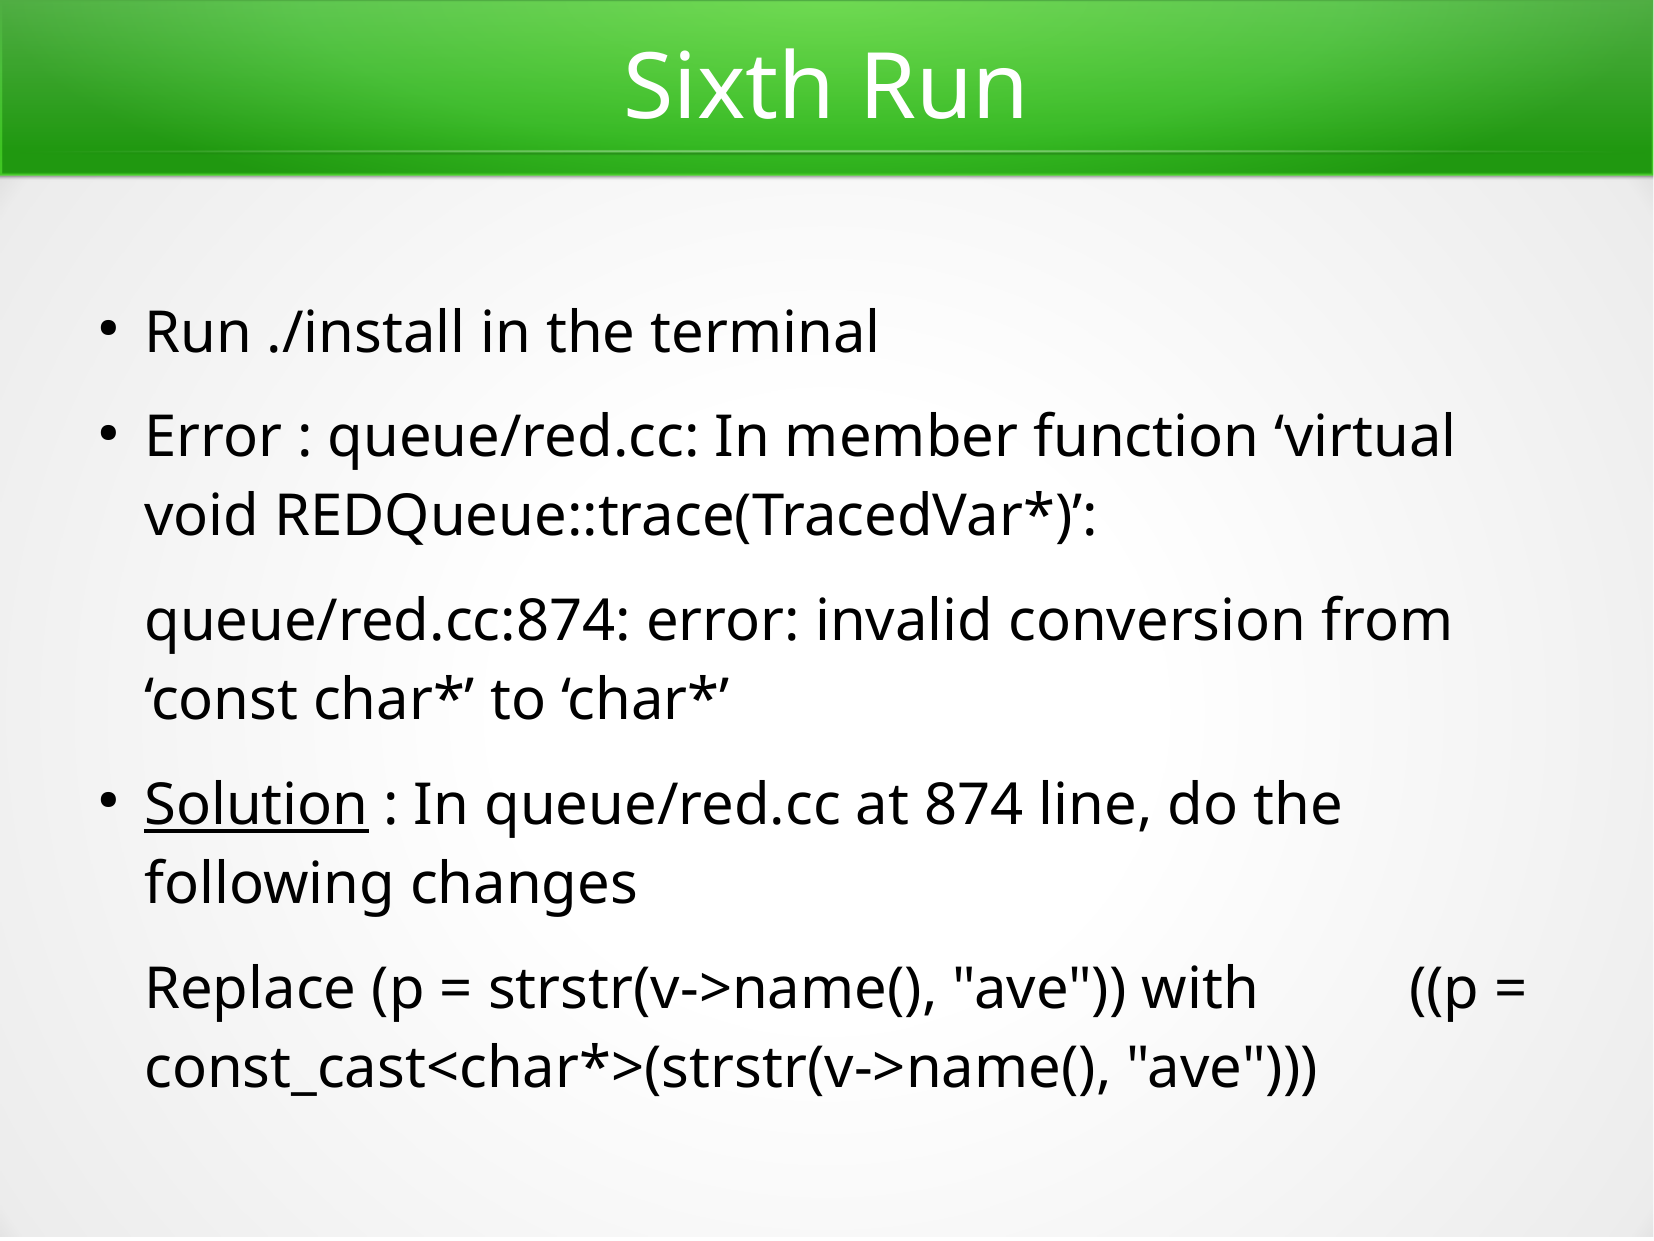

# Sixth Run
Run ./install in the terminal
Error : queue/red.cc: In member function ‘virtual void REDQueue::trace(TracedVar*)’:
queue/red.cc:874: error: invalid conversion from ‘const char*’ to ‘char*’
Solution : In queue/red.cc at 874 line, do the following changes
Replace (p = strstr(v->name(), "ave")) with ((p = const_cast<char*>(strstr(v->name(), "ave")))